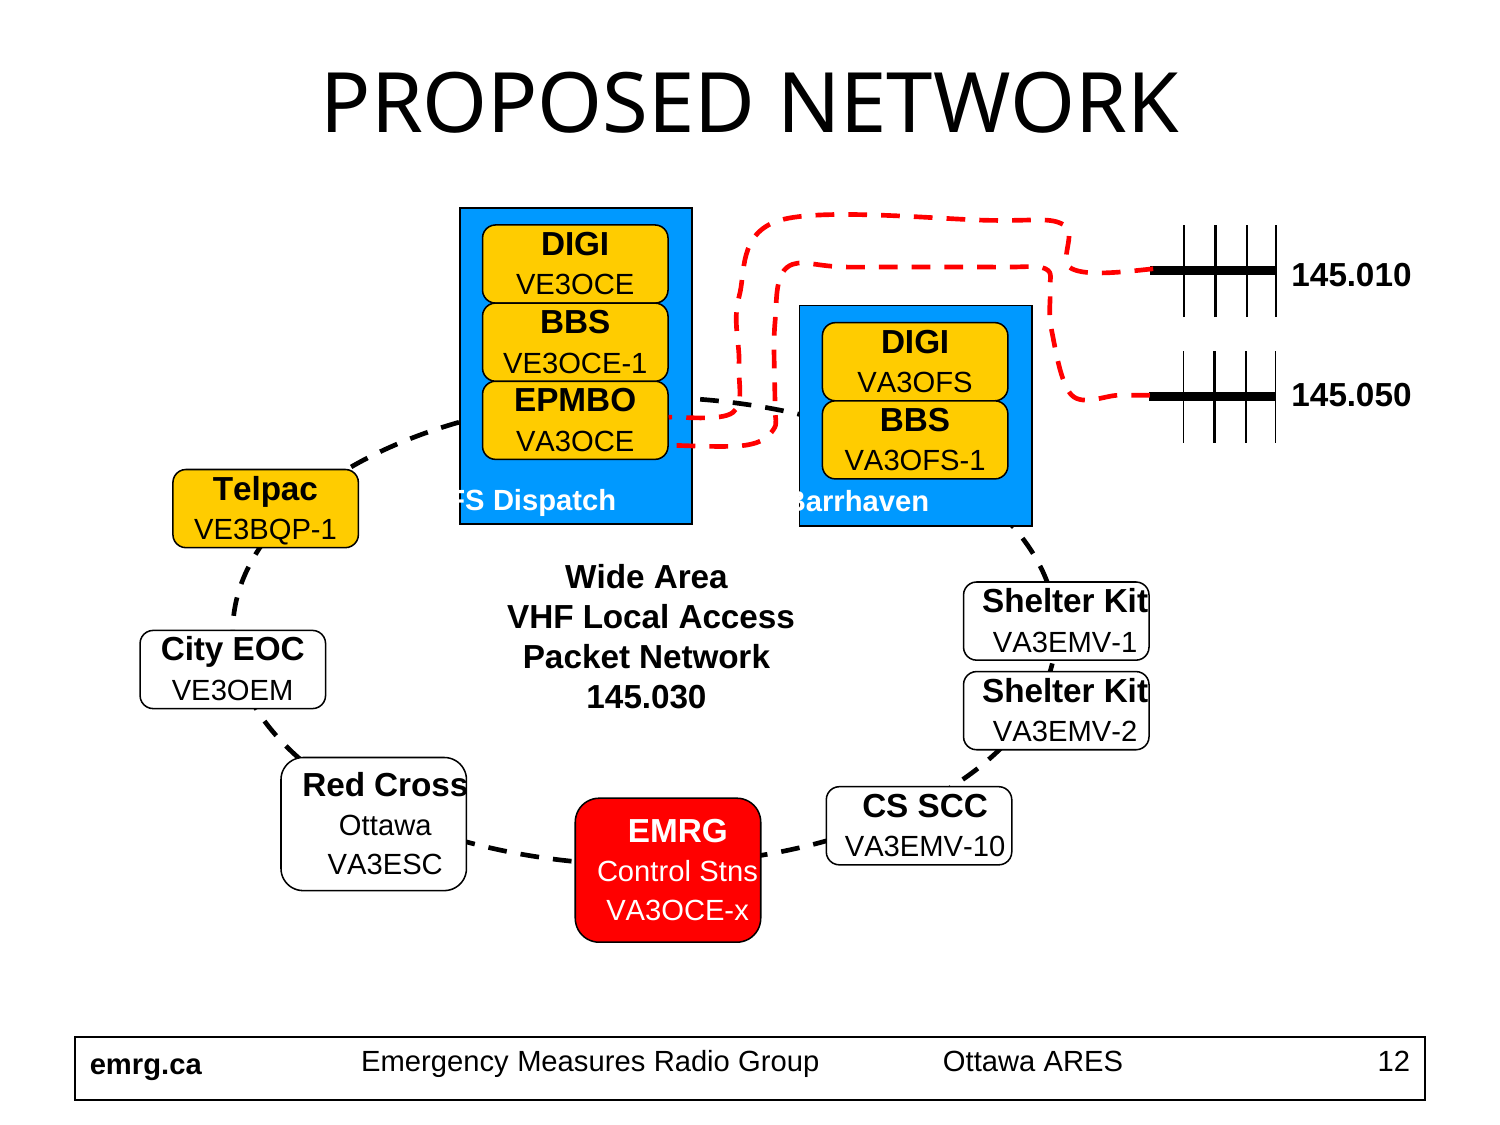

PROPOSED NETWORK
145.010
DIGI
VE3OCE
145.050
BBS
VE3OCE-1
DIGI
VA3OFS
EPMBO
VA3OCE
BBS
VA3OFS-1
Telpac
VE3BQP-1
OFS Dispatch
Barrhaven
Wide Area
 VHF Local Access
Packet Network
145.030
Shelter Kit
VA3EMV-1
City EOC
VE3OEM
Shelter Kit
VA3EMV-2
Red Cross
Ottawa
VA3ESC
CS SCC
VA3EMV-10
EMRG
Control Stns
VA3OCE-x
Emergency Measures Radio Group Ottawa ARES
12